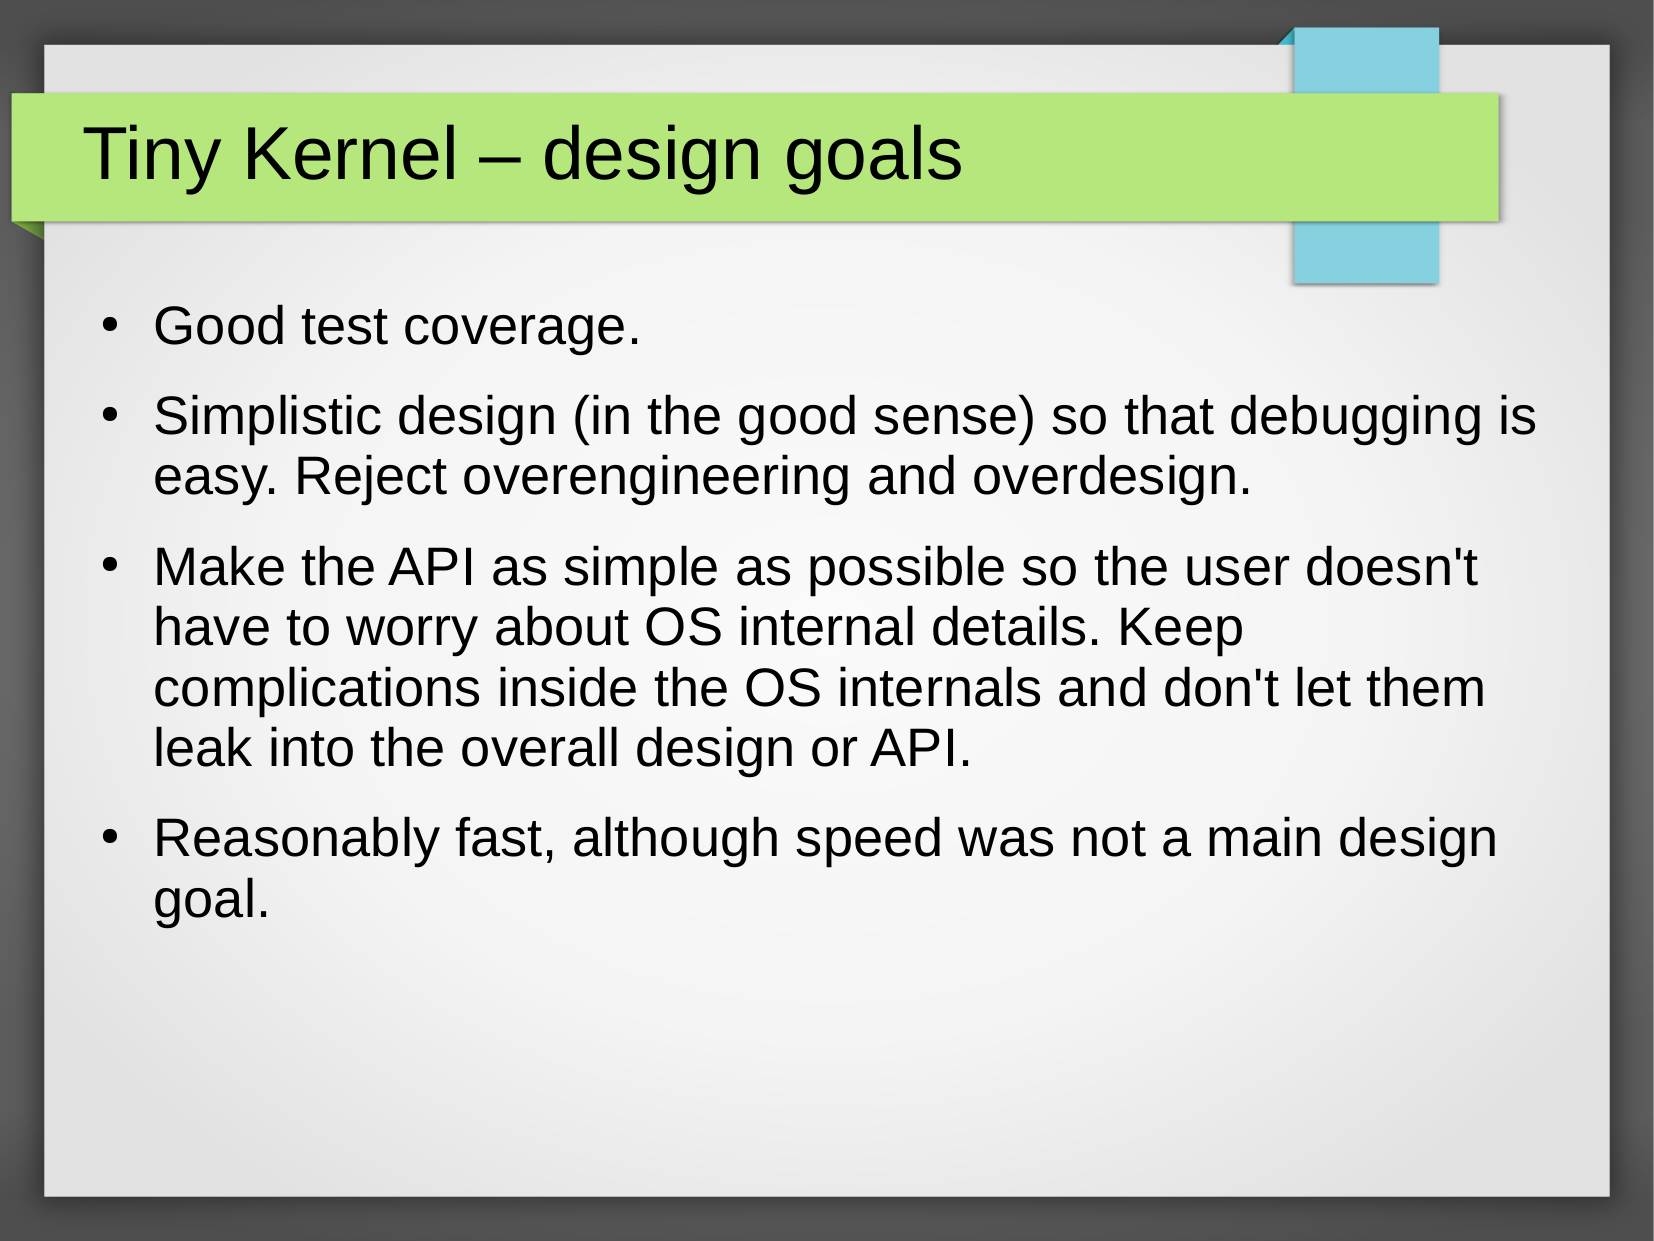

# Tiny Kernel – design goals
Good test coverage.
Simplistic design (in the good sense) so that debugging is easy. Reject overengineering and overdesign.
Make the API as simple as possible so the user doesn't have to worry about OS internal details. Keep complications inside the OS internals and don't let them leak into the overall design or API.
Reasonably fast, although speed was not a main design goal.